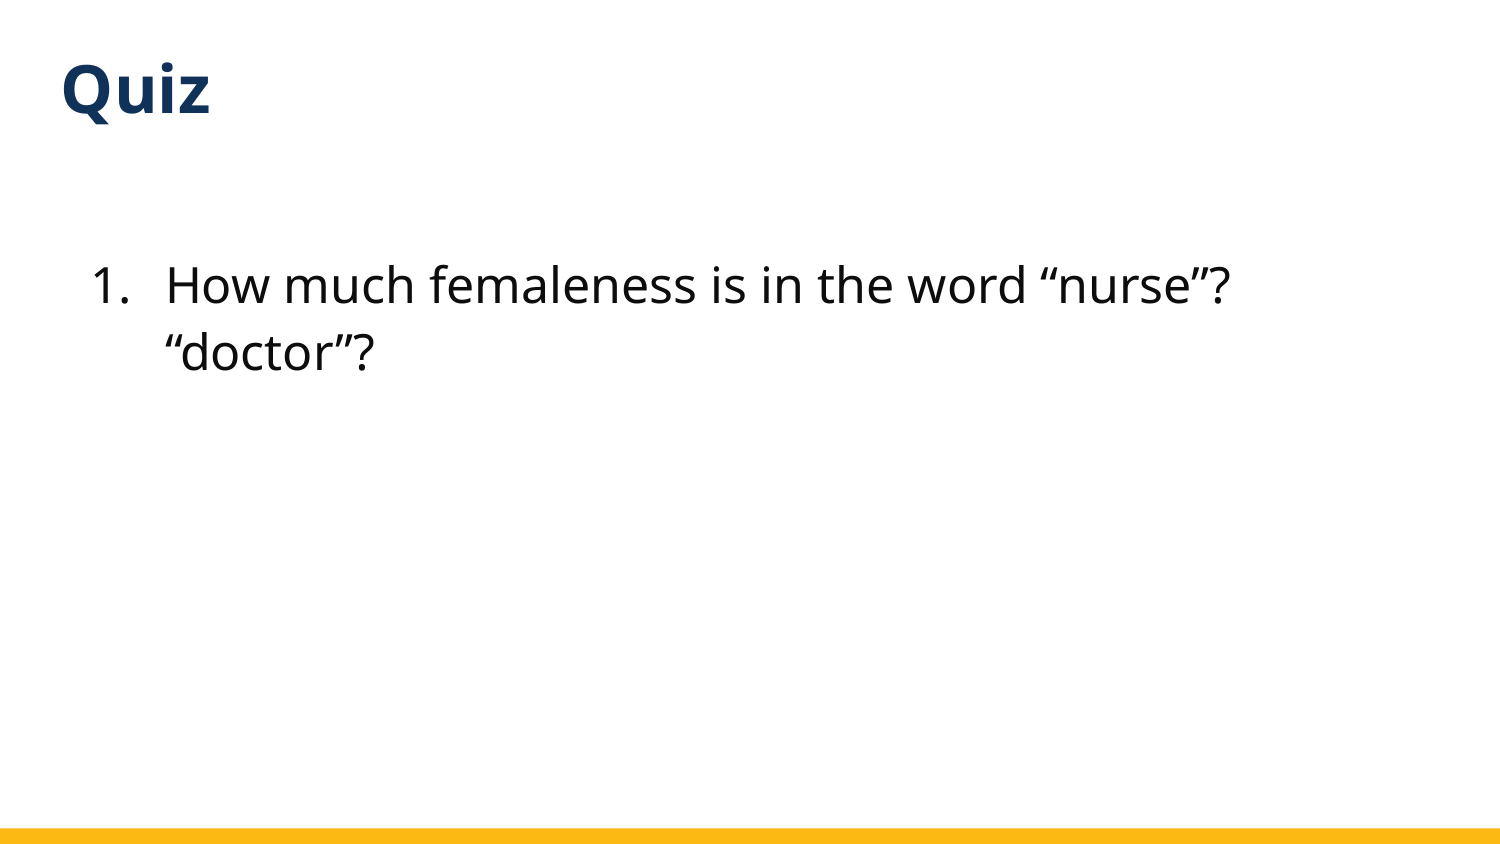

# Quiz
How much femaleness is in the word “nurse”? “doctor”?